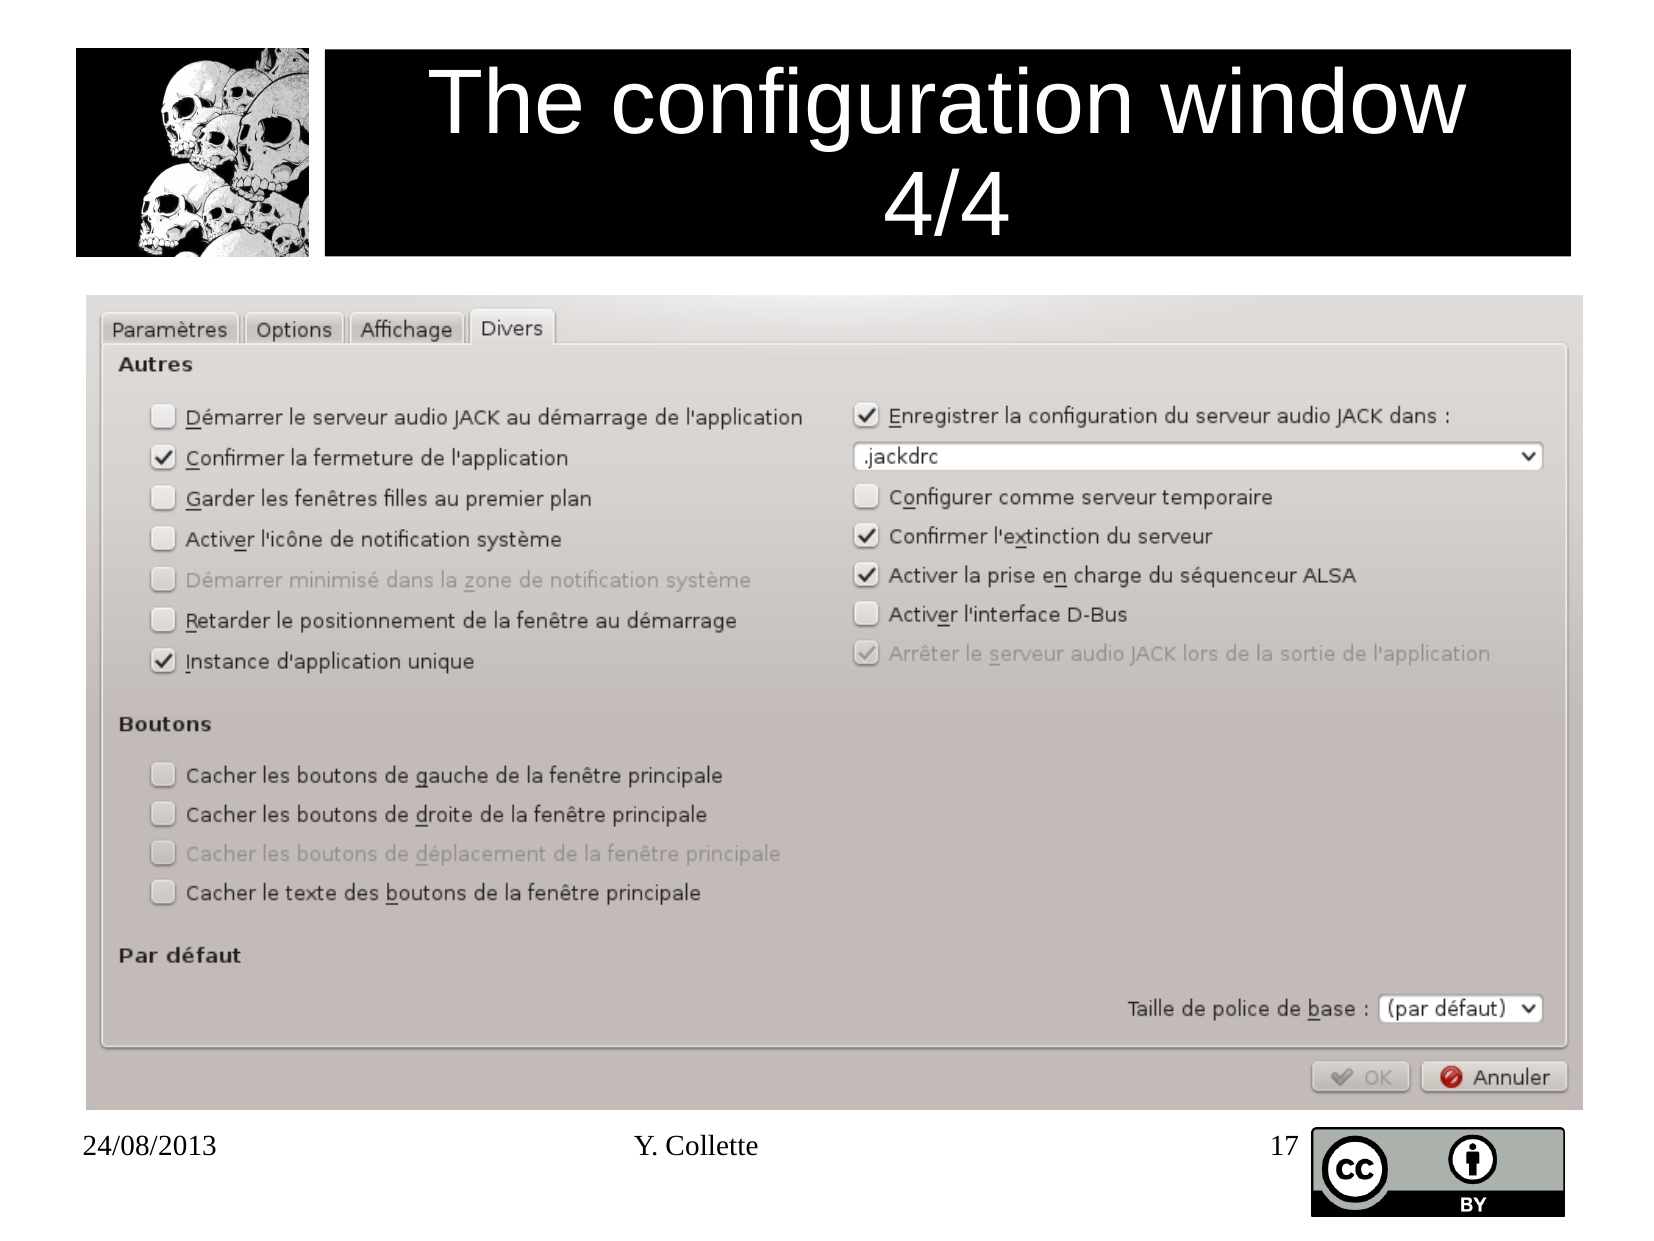

# The configuration window
4/4
Y. Collette
17